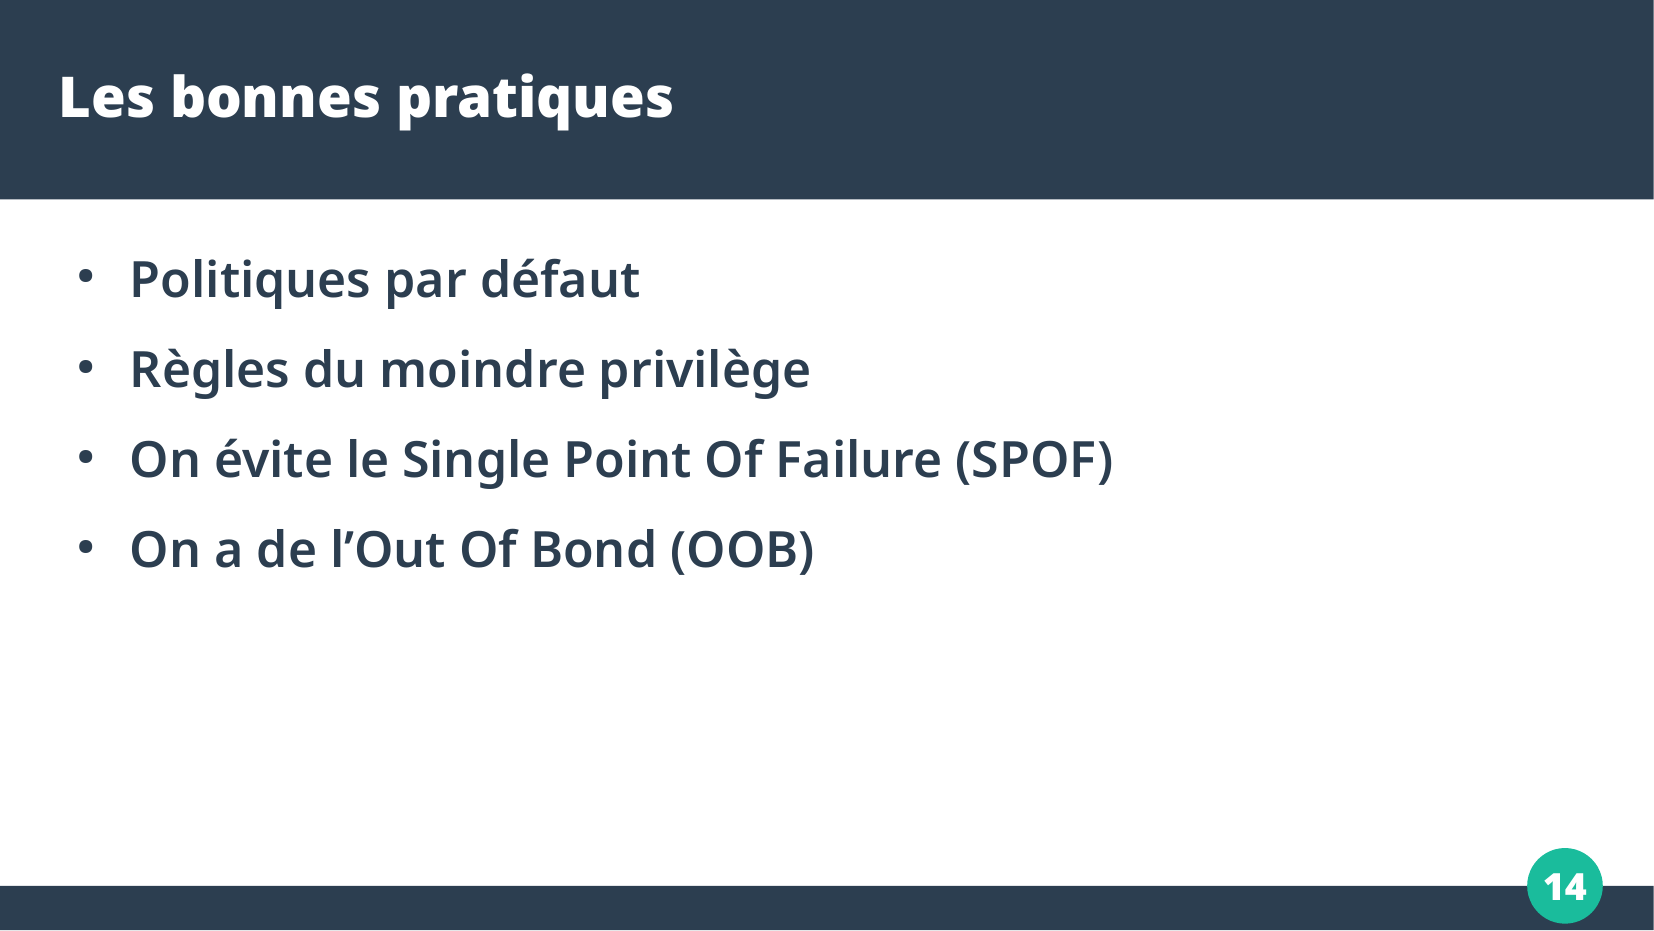

# Les bonnes pratiques
Politiques par défaut
Règles du moindre privilège
On évite le Single Point Of Failure (SPOF)
On a de l’Out Of Bond (OOB)